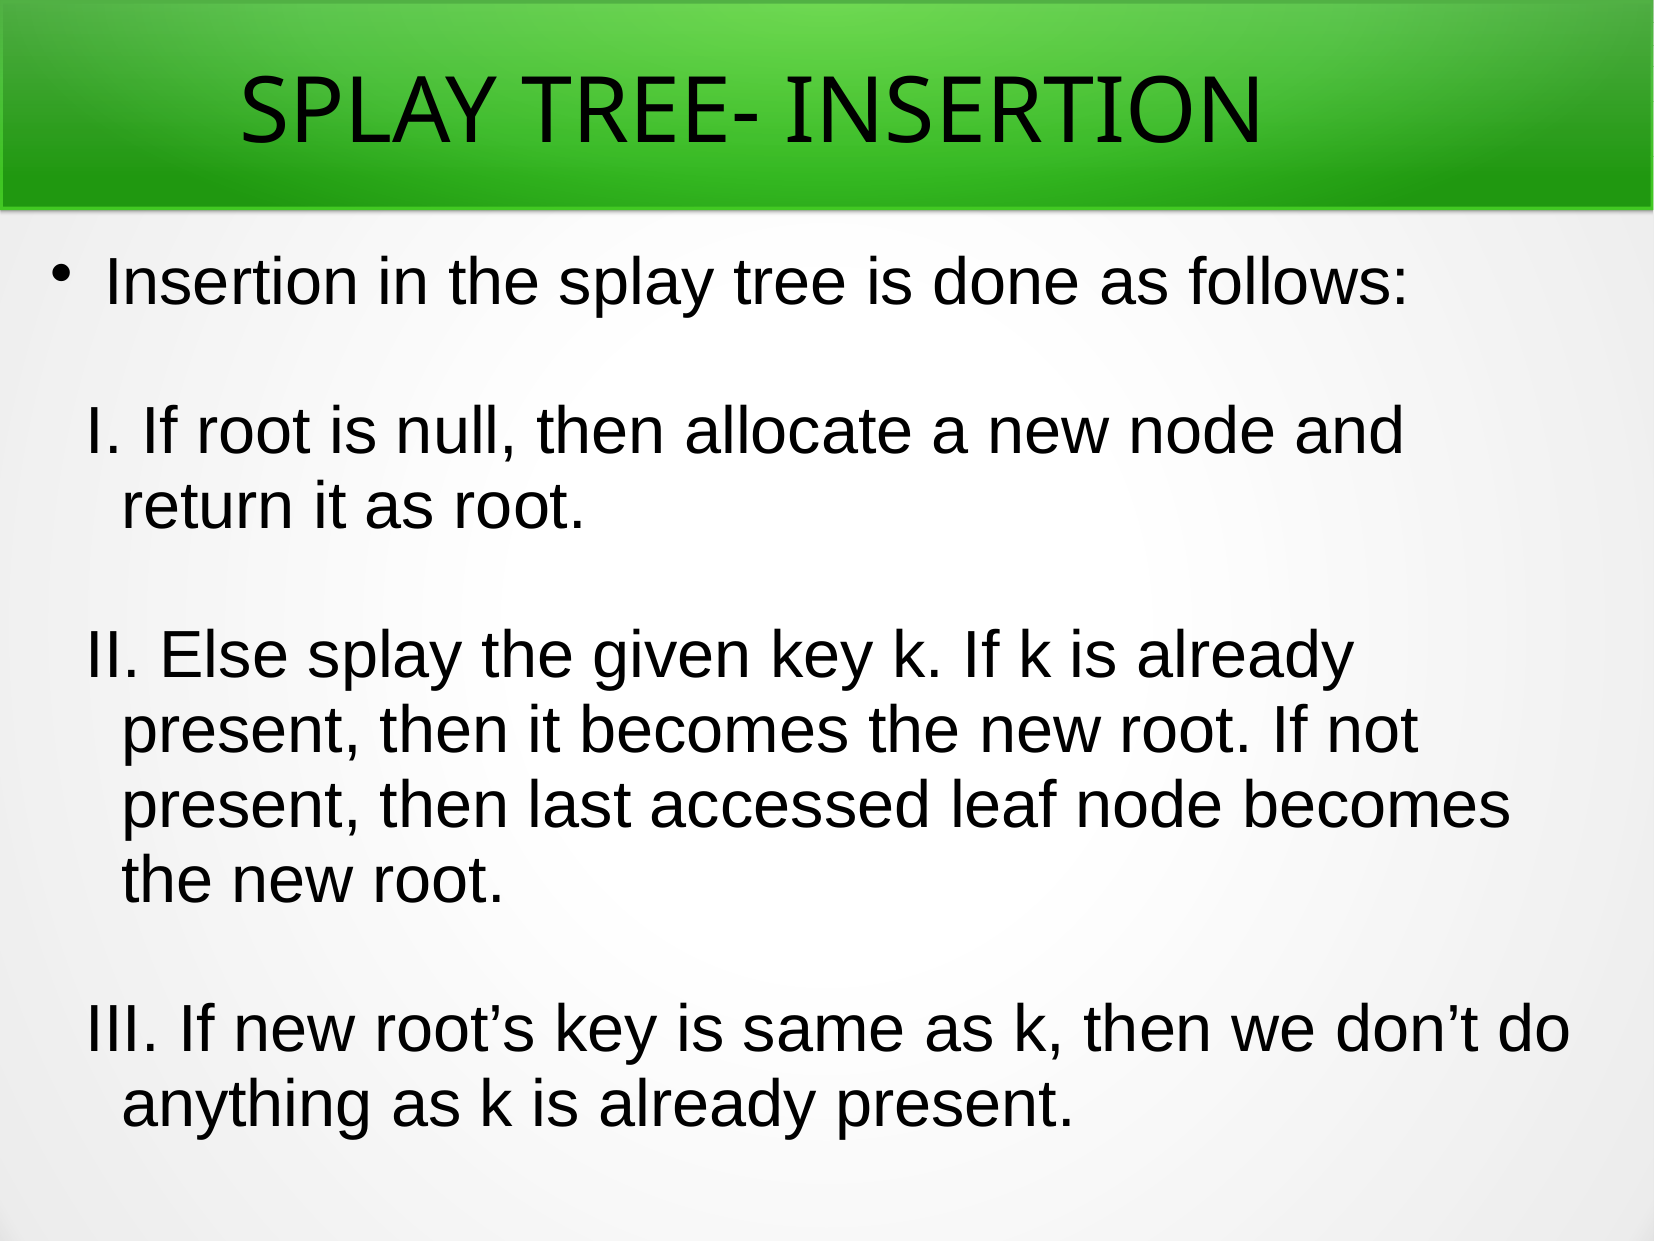

SPLAY TREE- INSERTION
 Insertion in the splay tree is done as follows:
 If root is null, then allocate a new node and return it as root.
 Else splay the given key k. If k is already present, then it becomes the new root. If not present, then last accessed leaf node becomes the new root.
 If new root’s key is same as k, then we don’t do anything as k is already present.